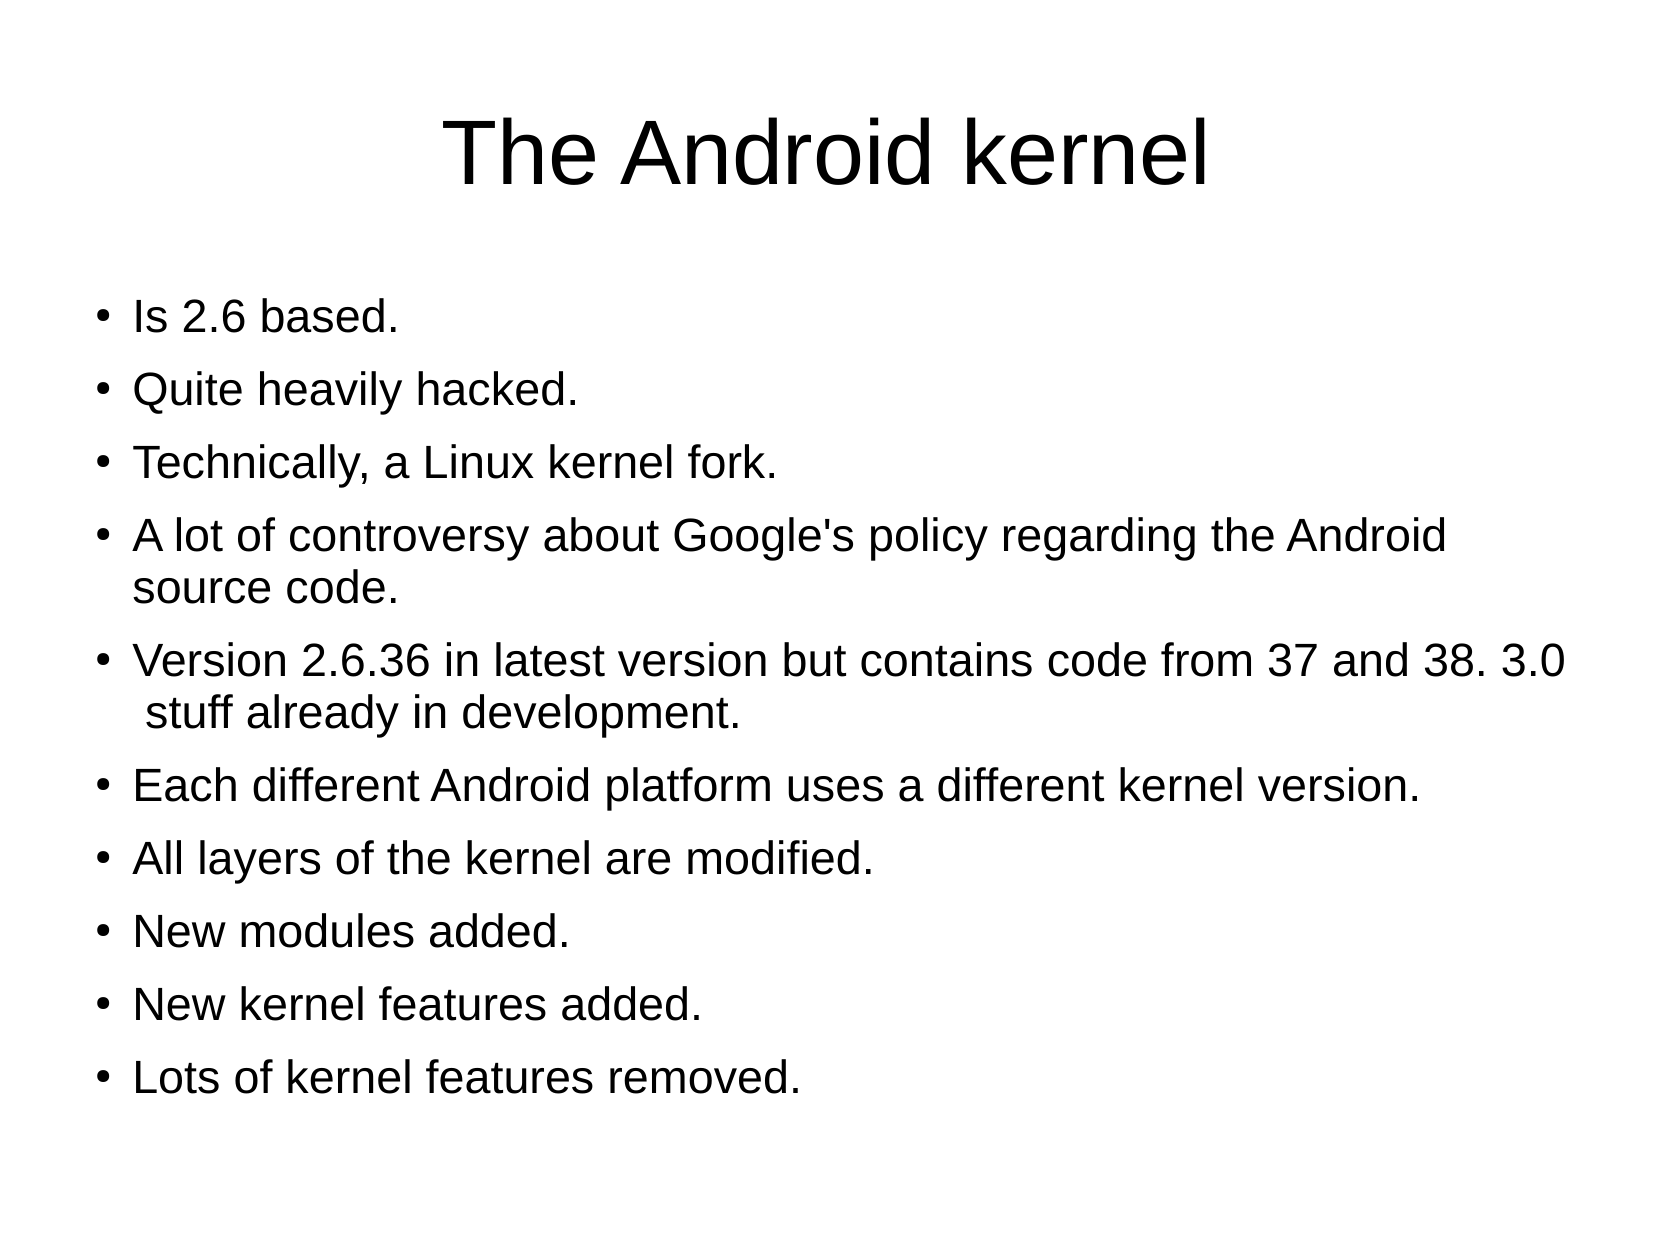

# The Android kernel
Is 2.6 based.
Quite heavily hacked.
Technically, a Linux kernel fork.
A lot of controversy about Google's policy regarding the Android source code.
Version 2.6.36 in latest version but contains code from 37 and 38. 3.0 stuff already in development.
Each different Android platform uses a different kernel version.
All layers of the kernel are modified.
New modules added.
New kernel features added.
Lots of kernel features removed.